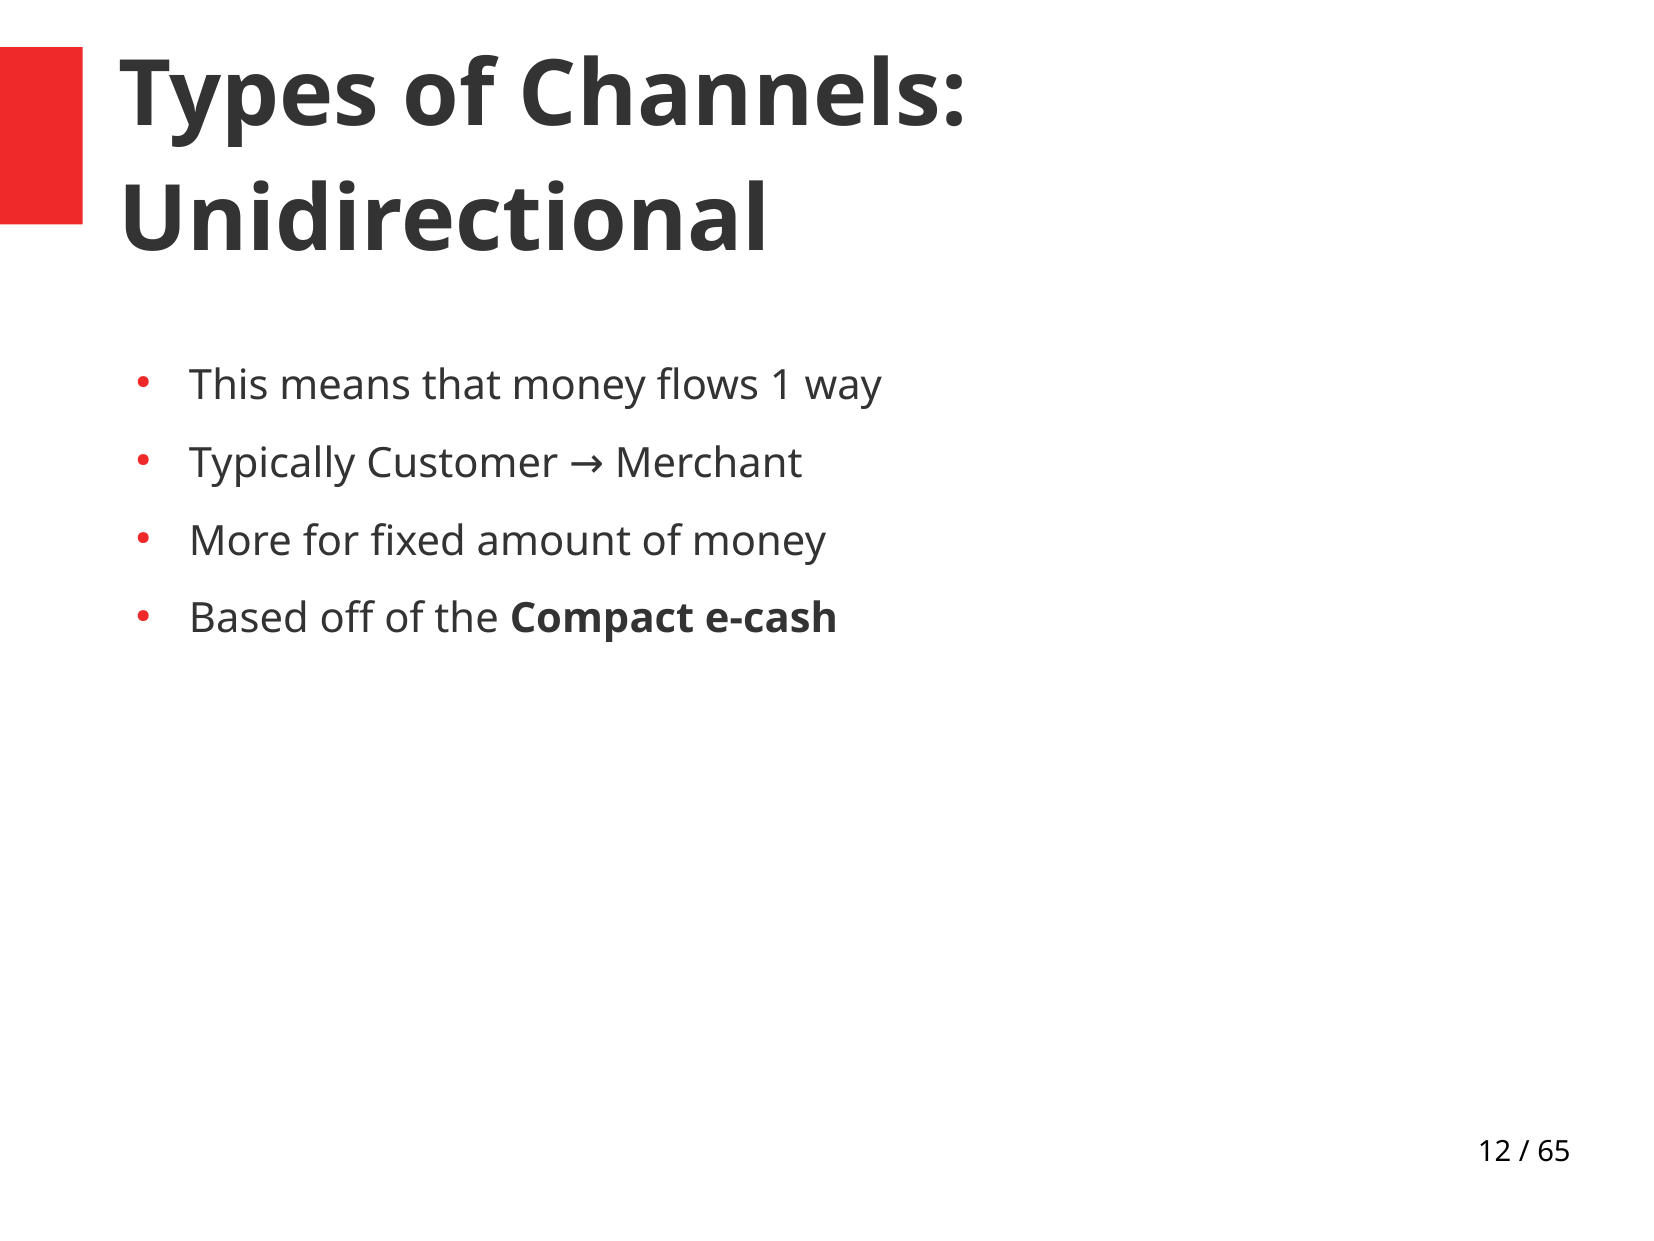

# Types of Channels: Unidirectional
This means that money flows 1 way
Typically Customer → Merchant
More for fixed amount of money
Based off of the Compact e-cash
12